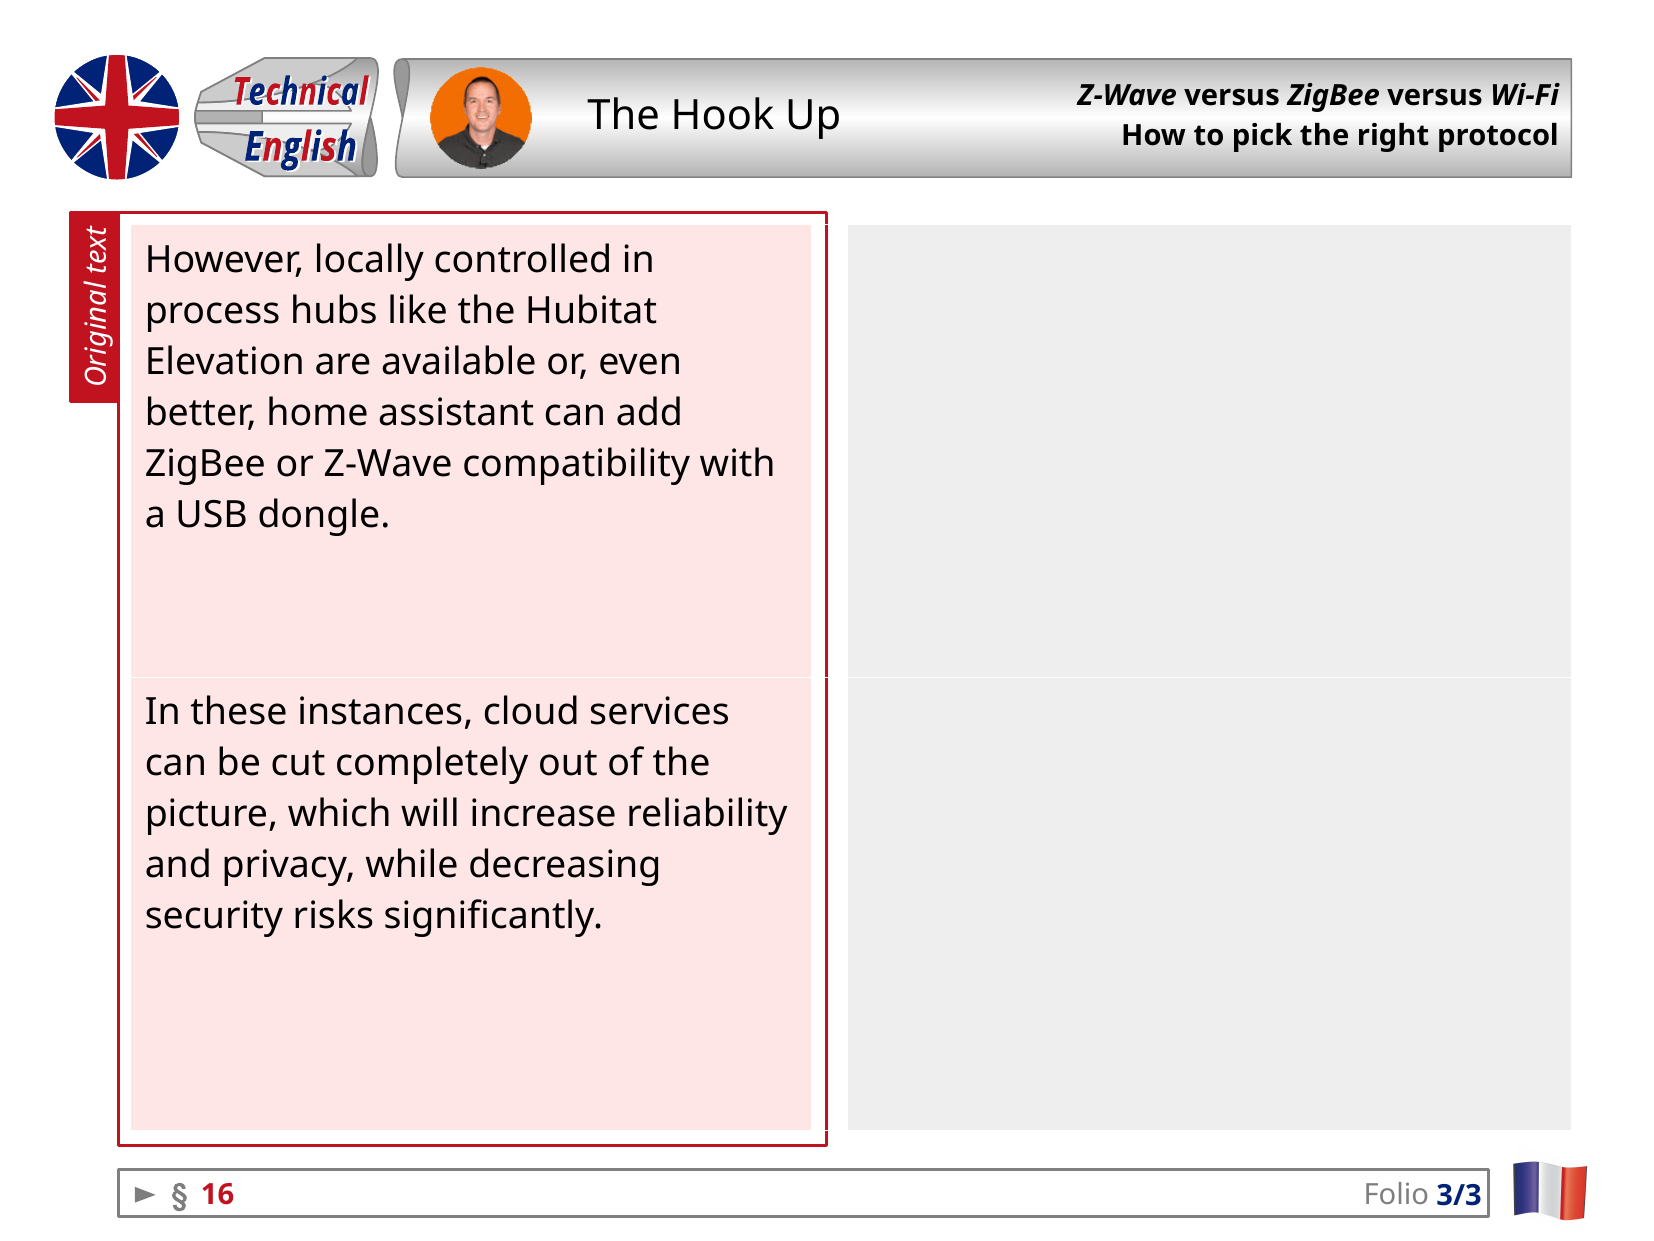

#
| However, locally controlled in process hubs like the Hubitat Elevation are available or, even better, home assistant can add ZigBee or Z-Wave compatibility with a USB dongle. | | |
| --- | --- | --- |
| In these instances, cloud services can be cut completely out of the picture, which will increase reliability and privacy, while decreasing security risks significantly. | | |
16
3/3